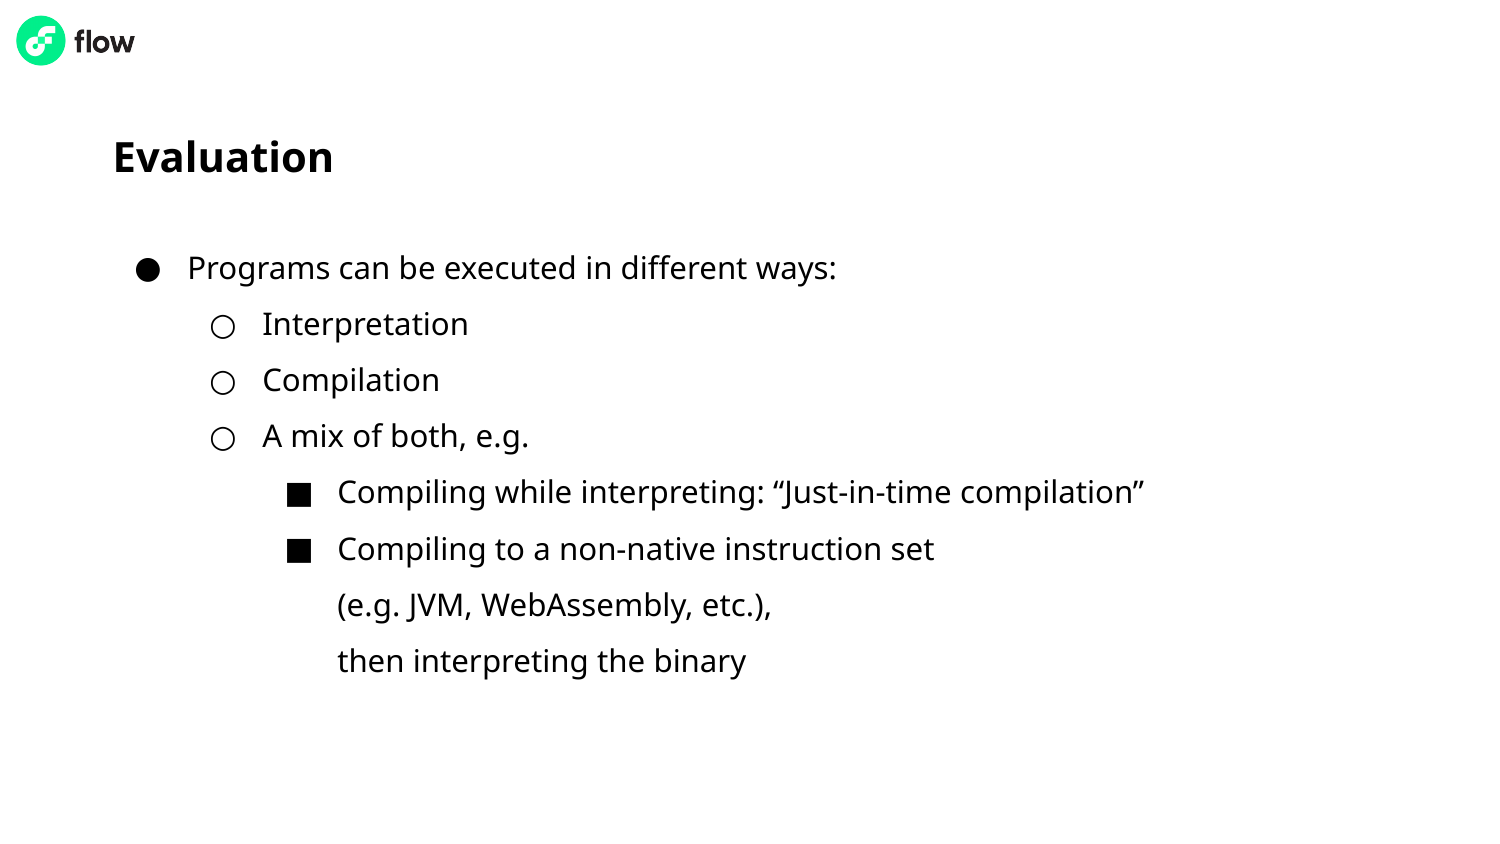

Evaluation
Programs can be executed in different ways:
Interpretation
Compilation
A mix of both, e.g.
Compiling while interpreting: “Just-in-time compilation”
Compiling to a non-native instruction set
(e.g. JVM, WebAssembly, etc.),
then interpreting the binary